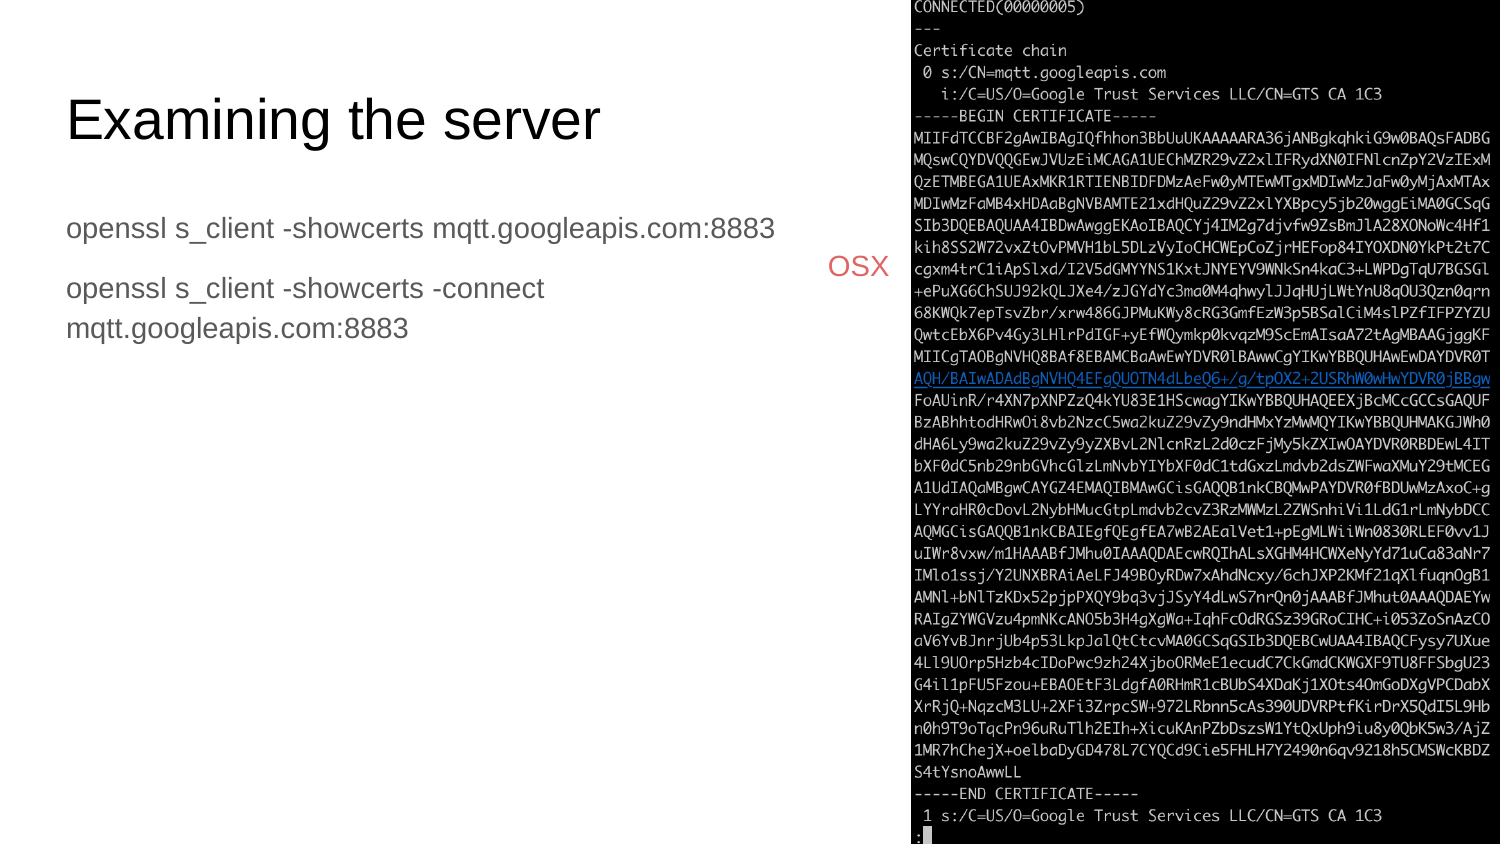

# Examining the server
openssl s_client -showcerts mqtt.googleapis.com:8883
openssl s_client -showcerts -connect mqtt.googleapis.com:8883
OSX